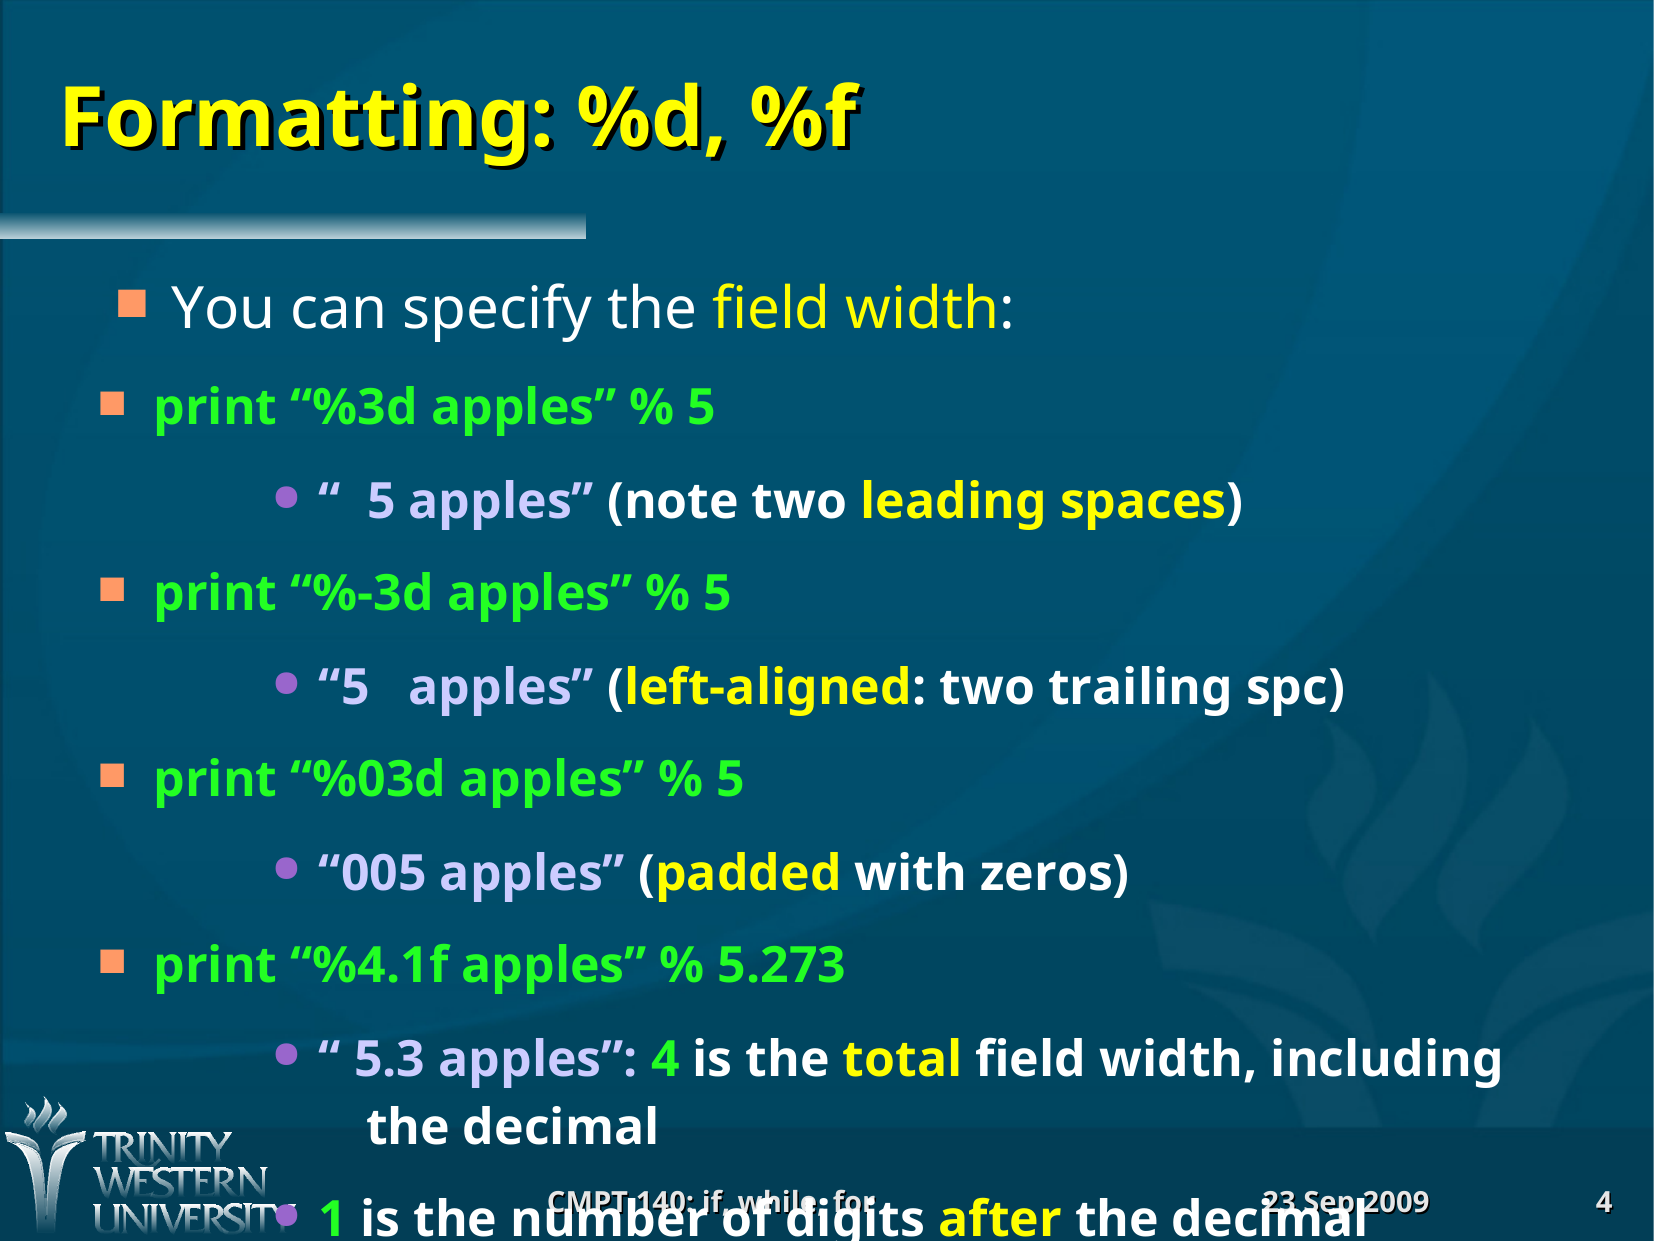

# Formatting: %d, %f
You can specify the field width:
print “%3d apples” % 5
“ 5 apples” (note two leading spaces)
print “%-3d apples” % 5
“5 apples” (left-aligned: two trailing spc)
print “%03d apples” % 5
“005 apples” (padded with zeros)
print “%4.1f apples” % 5.273
“ 5.3 apples”: 4 is the total field width, including the decimal
1 is the number of digits after the decimal
CMPT 140: if, while, for
23 Sep 2009
4